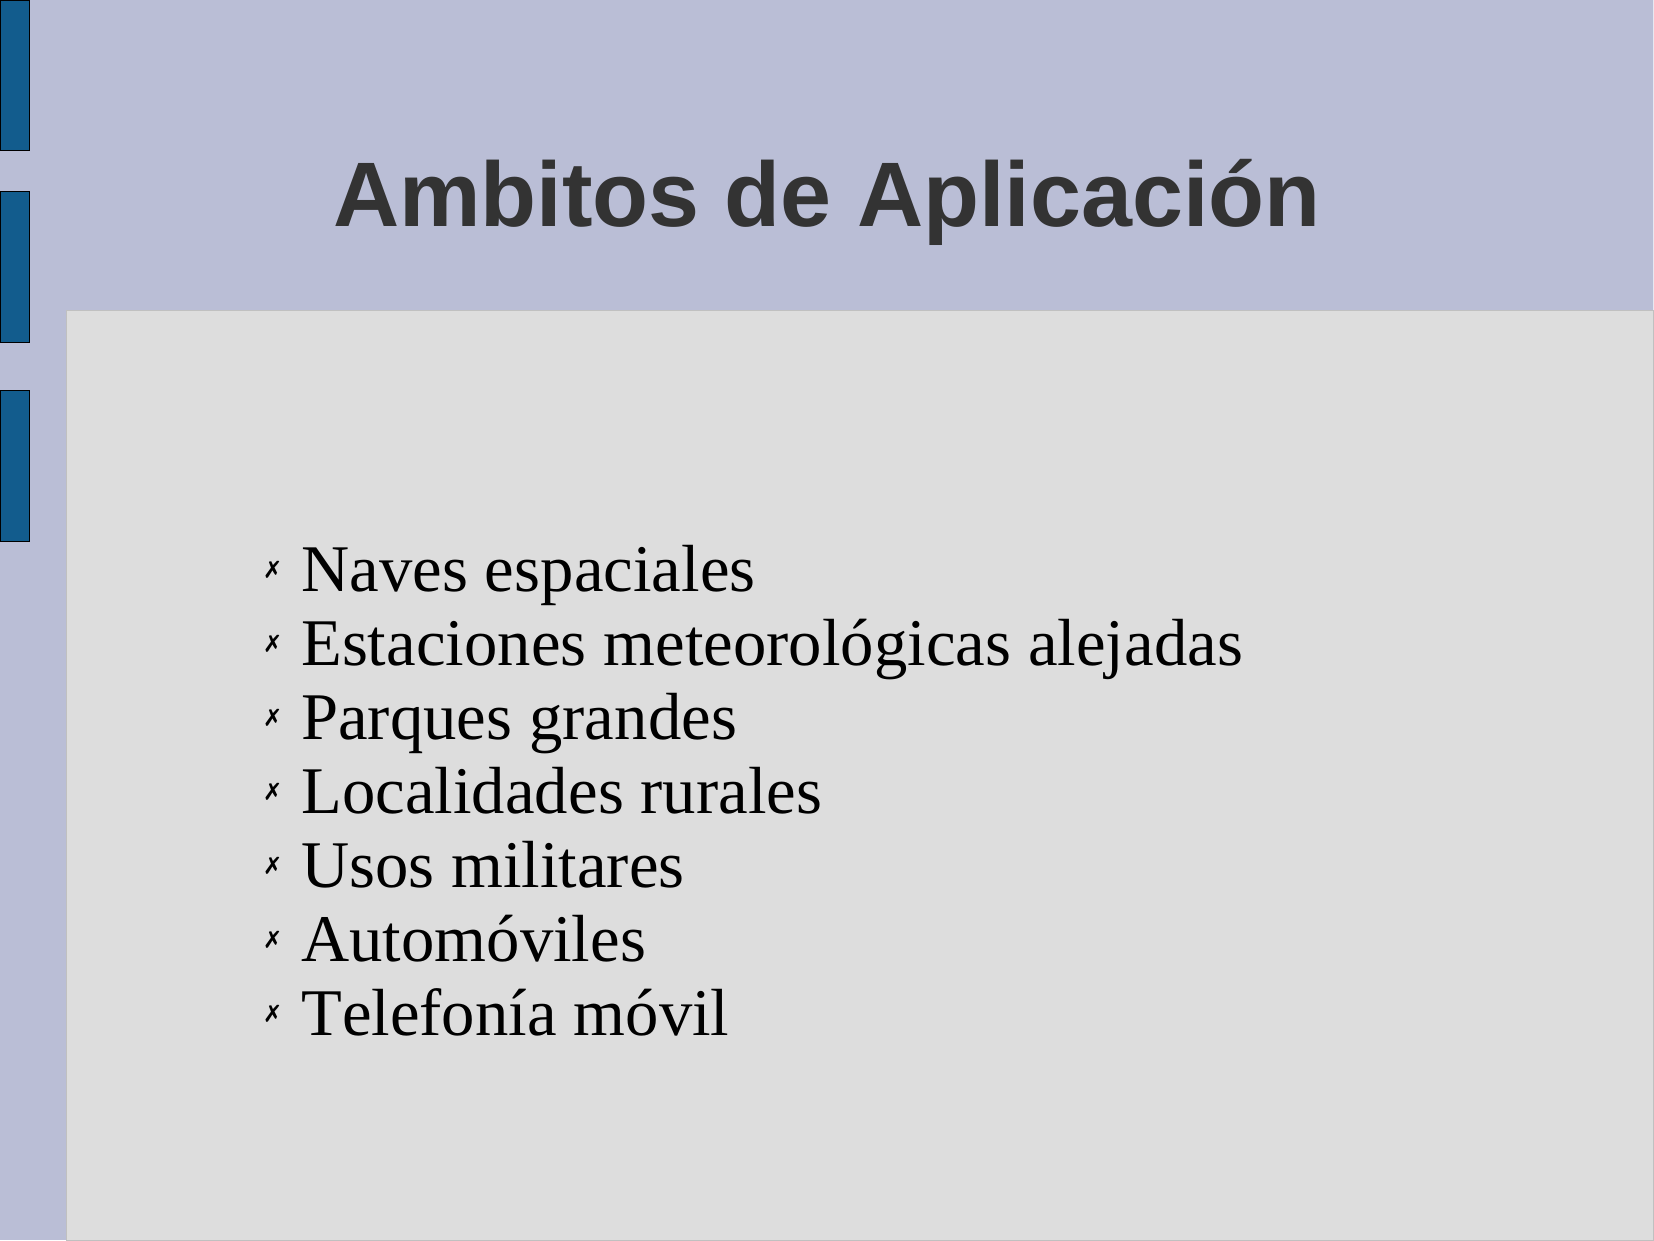

# Ambitos de Aplicación
Naves espaciales
Estaciones meteorológicas alejadas
Parques grandes
Localidades rurales
Usos militares
Automóviles
Telefonía móvil